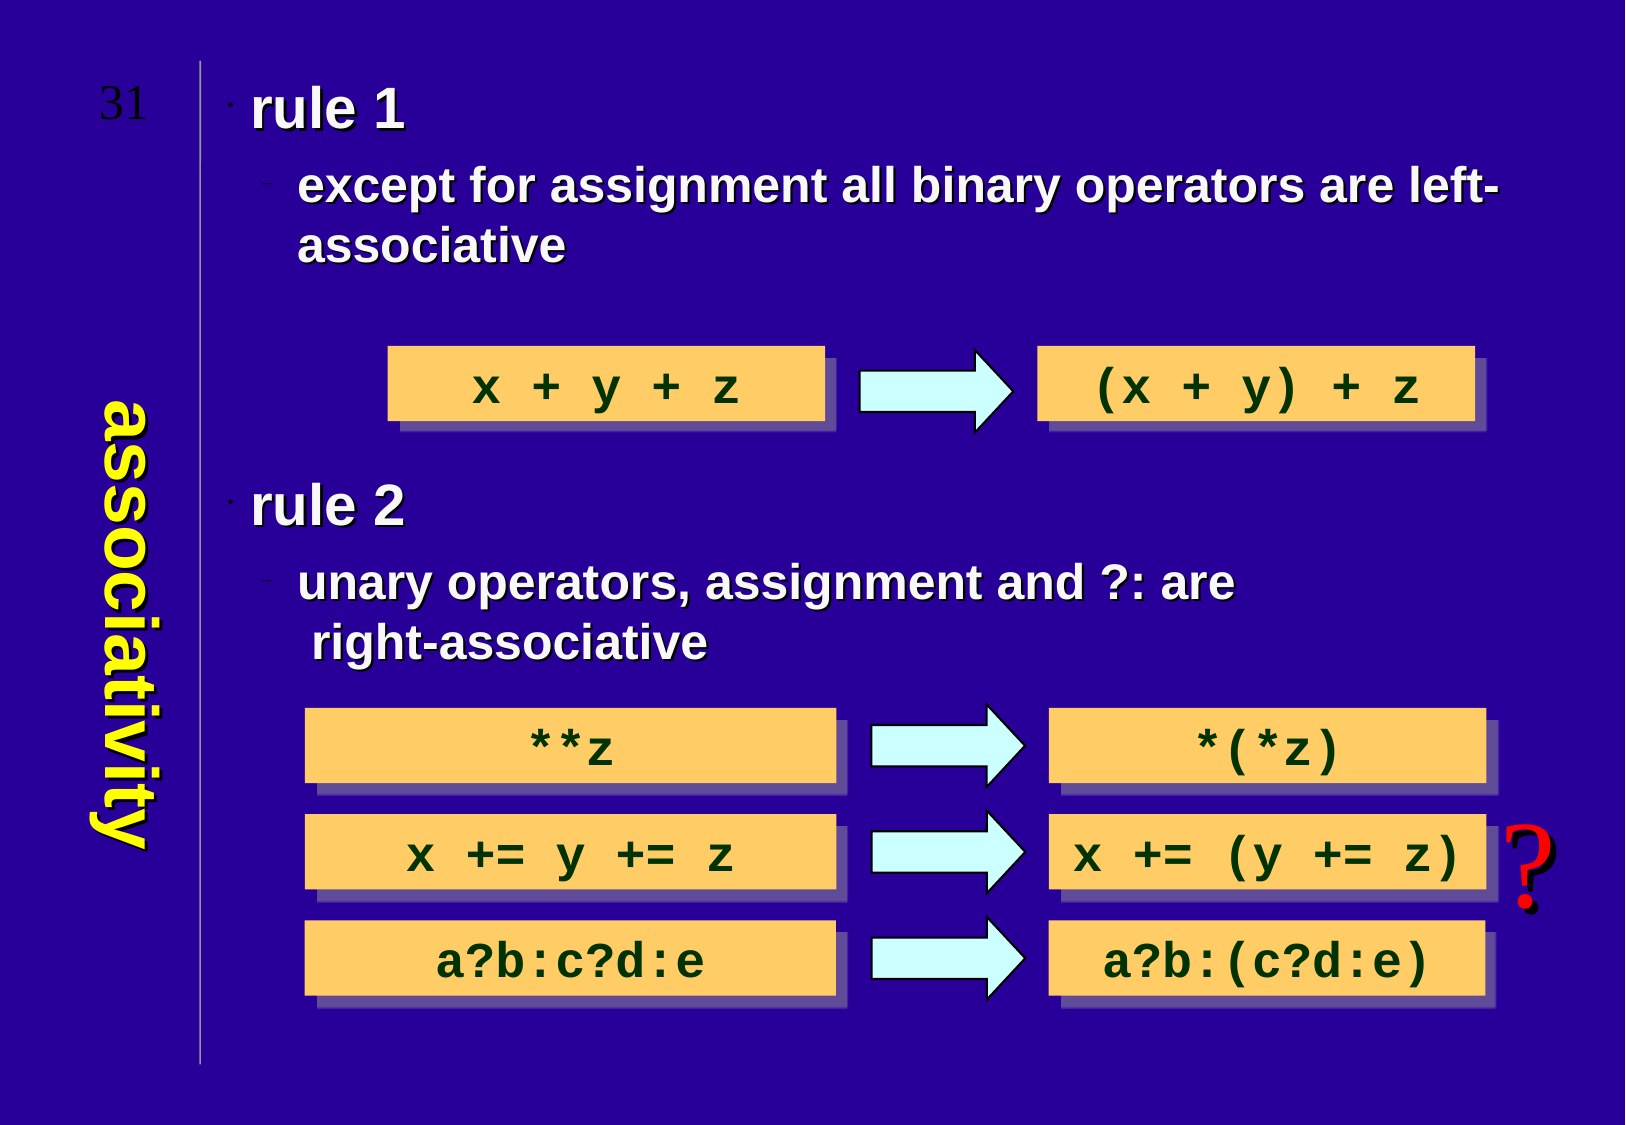

31
 rule 1
except for assignment all binary operators are left-associative
 rule 2
unary operators, assignment and ?: are
 right-associative
# associativity
x + y + z
(x + y) + z
**z
*(*z)
?
x += y += z
x += (y += z)
a?b:c?d:e
a?b:(c?d:e)